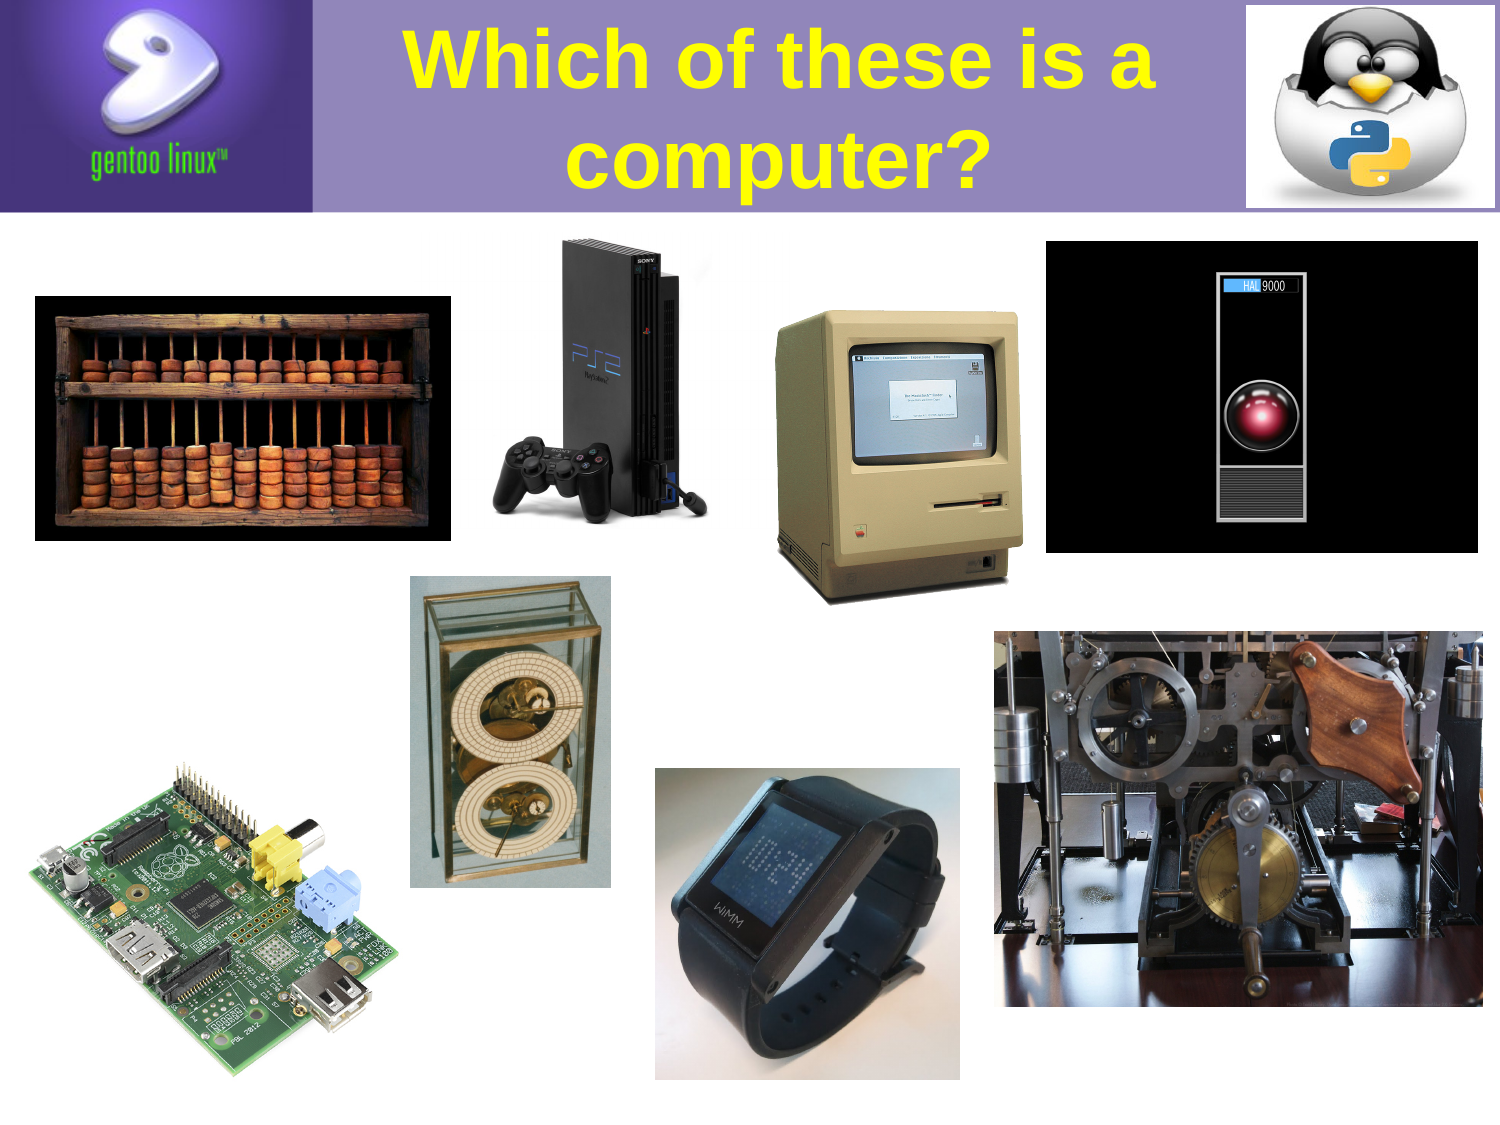

# Which of these is a computer?